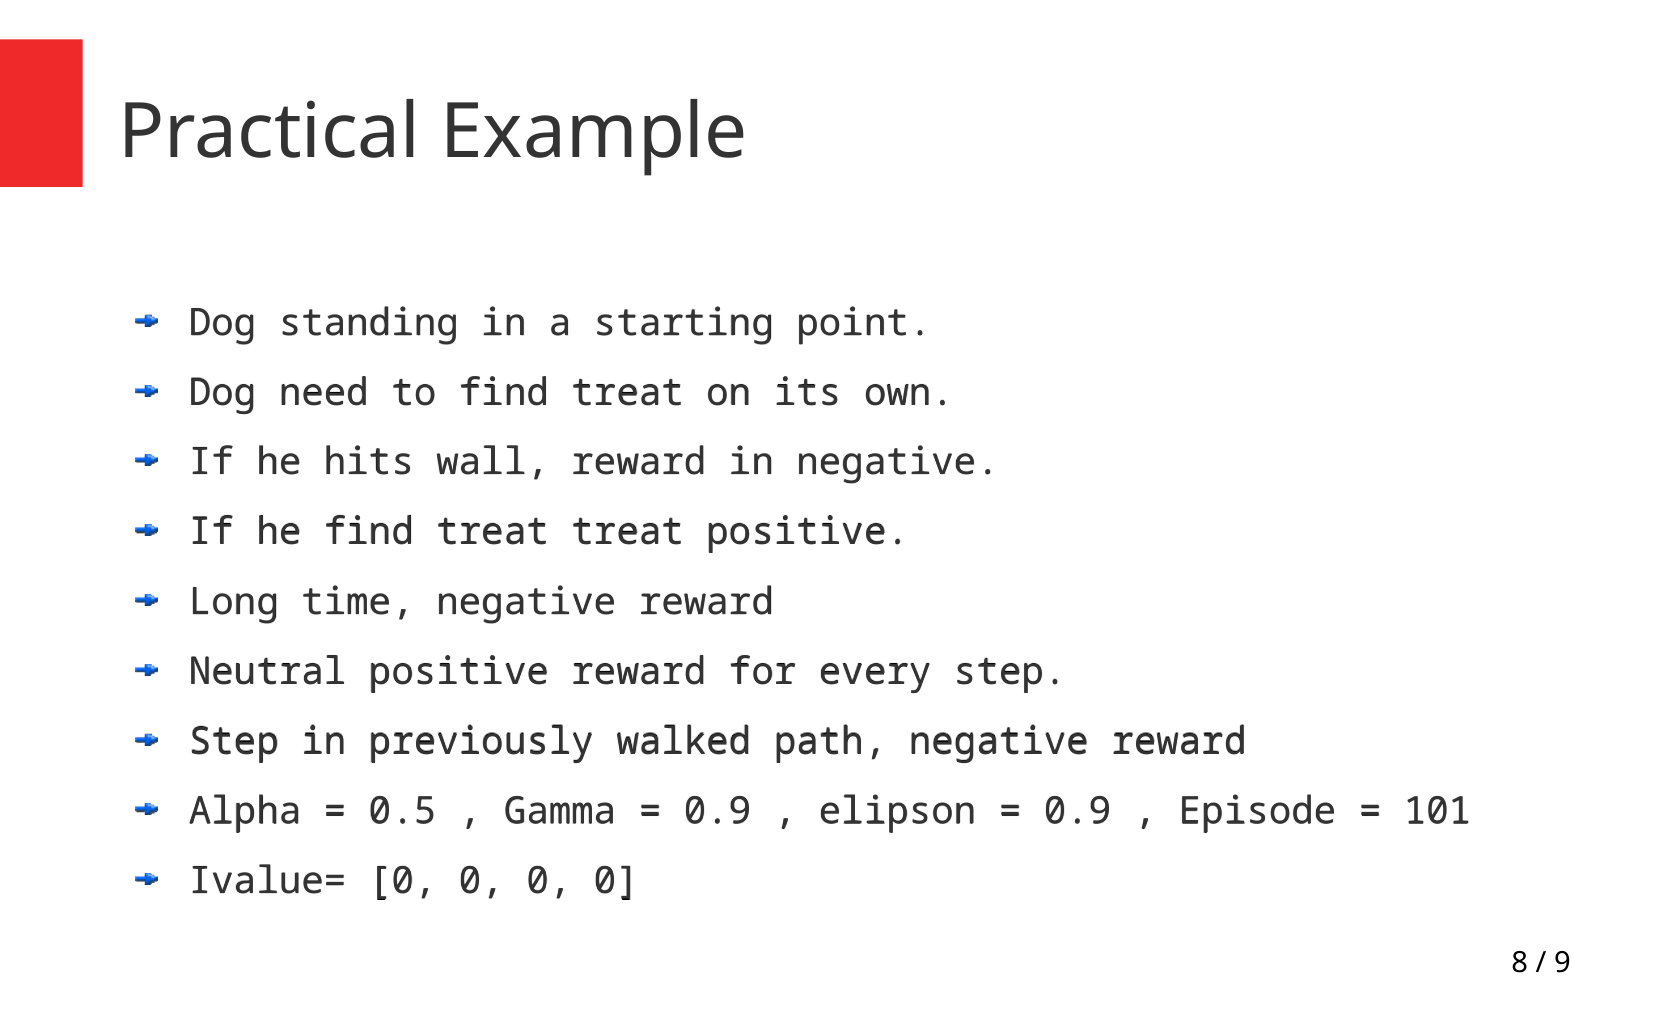

# Practical Example
Dog standing in a starting point.
Dog need to find treat on its own.
If he hits wall, reward in negative.
If he find treat treat positive.
Long time, negative reward
Neutral positive reward for every step.
Step in previously walked path, negative reward
Alpha = 0.5 , Gamma = 0.9 , elipson = 0.9 , Episode = 101
Ivalue= [0, 0, 0, 0]
8